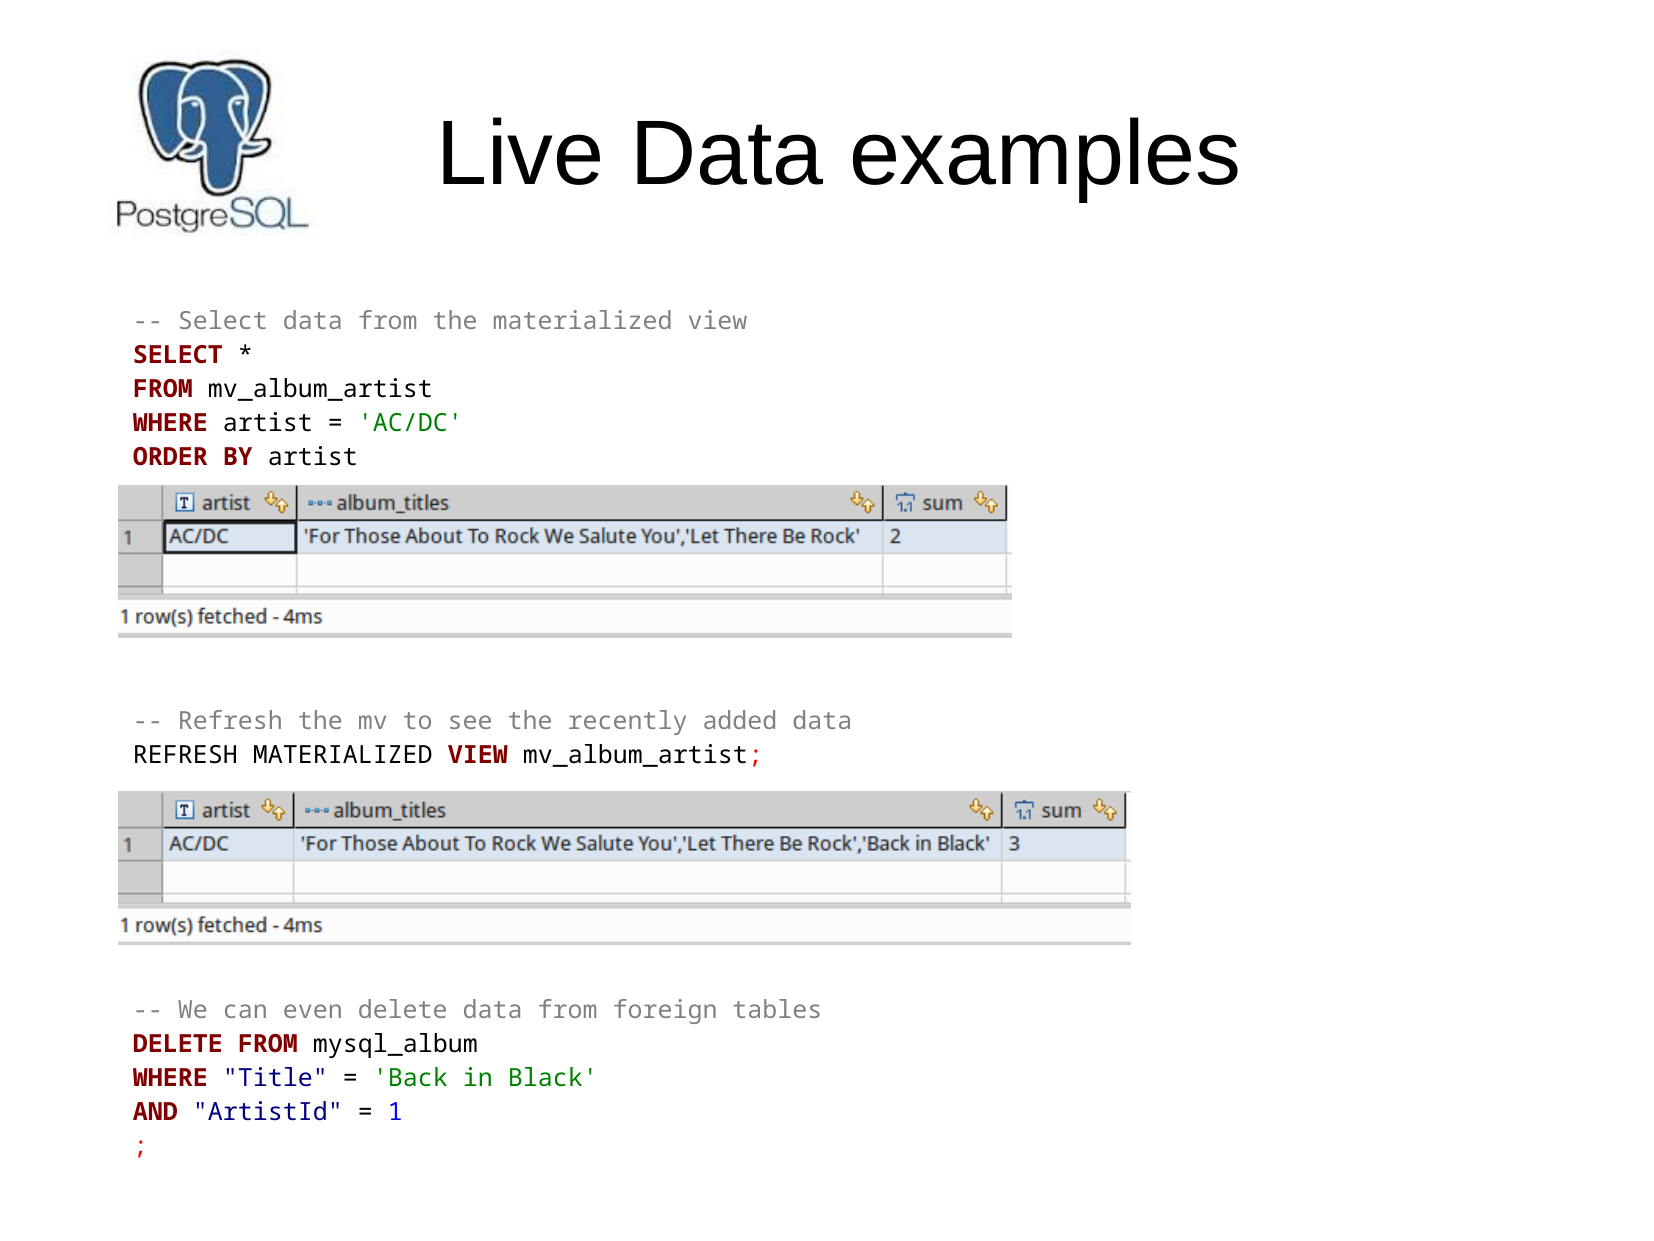

# Live Data examples
-- Select data from the materialized view
SELECT *
FROM mv_album_artist
WHERE artist = 'AC/DC'
ORDER BY artist
;
-- Refresh the mv to see the recently added data
REFRESH MATERIALIZED VIEW mv_album_artist;
-- We can even delete data from foreign tables
DELETE FROM mysql_album
WHERE "Title" = 'Back in Black'
AND "ArtistId" = 1
;